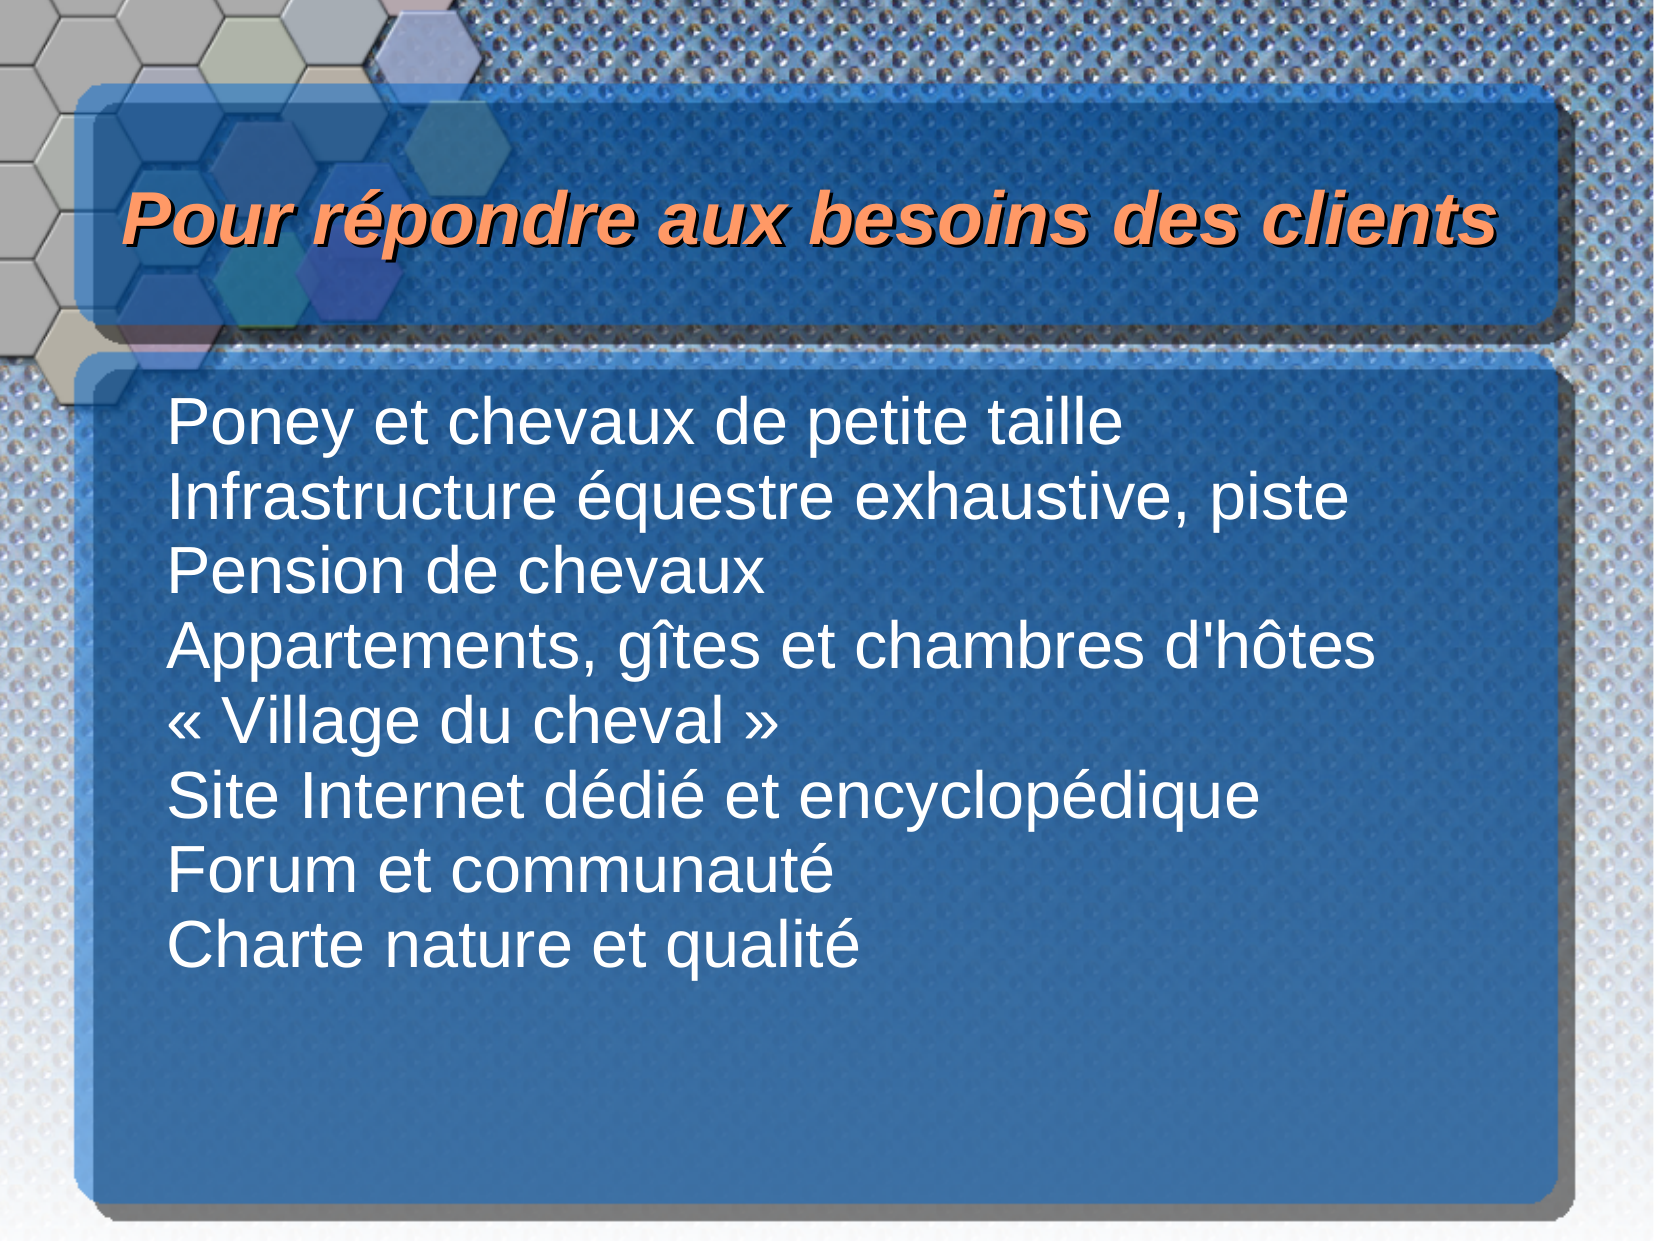

# Pour répondre aux besoins des clients
Poney et chevaux de petite taille
Infrastructure équestre exhaustive, piste
Pension de chevaux
Appartements, gîtes et chambres d'hôtes
« Village du cheval »
Site Internet dédié et encyclopédique
Forum et communauté
Charte nature et qualité